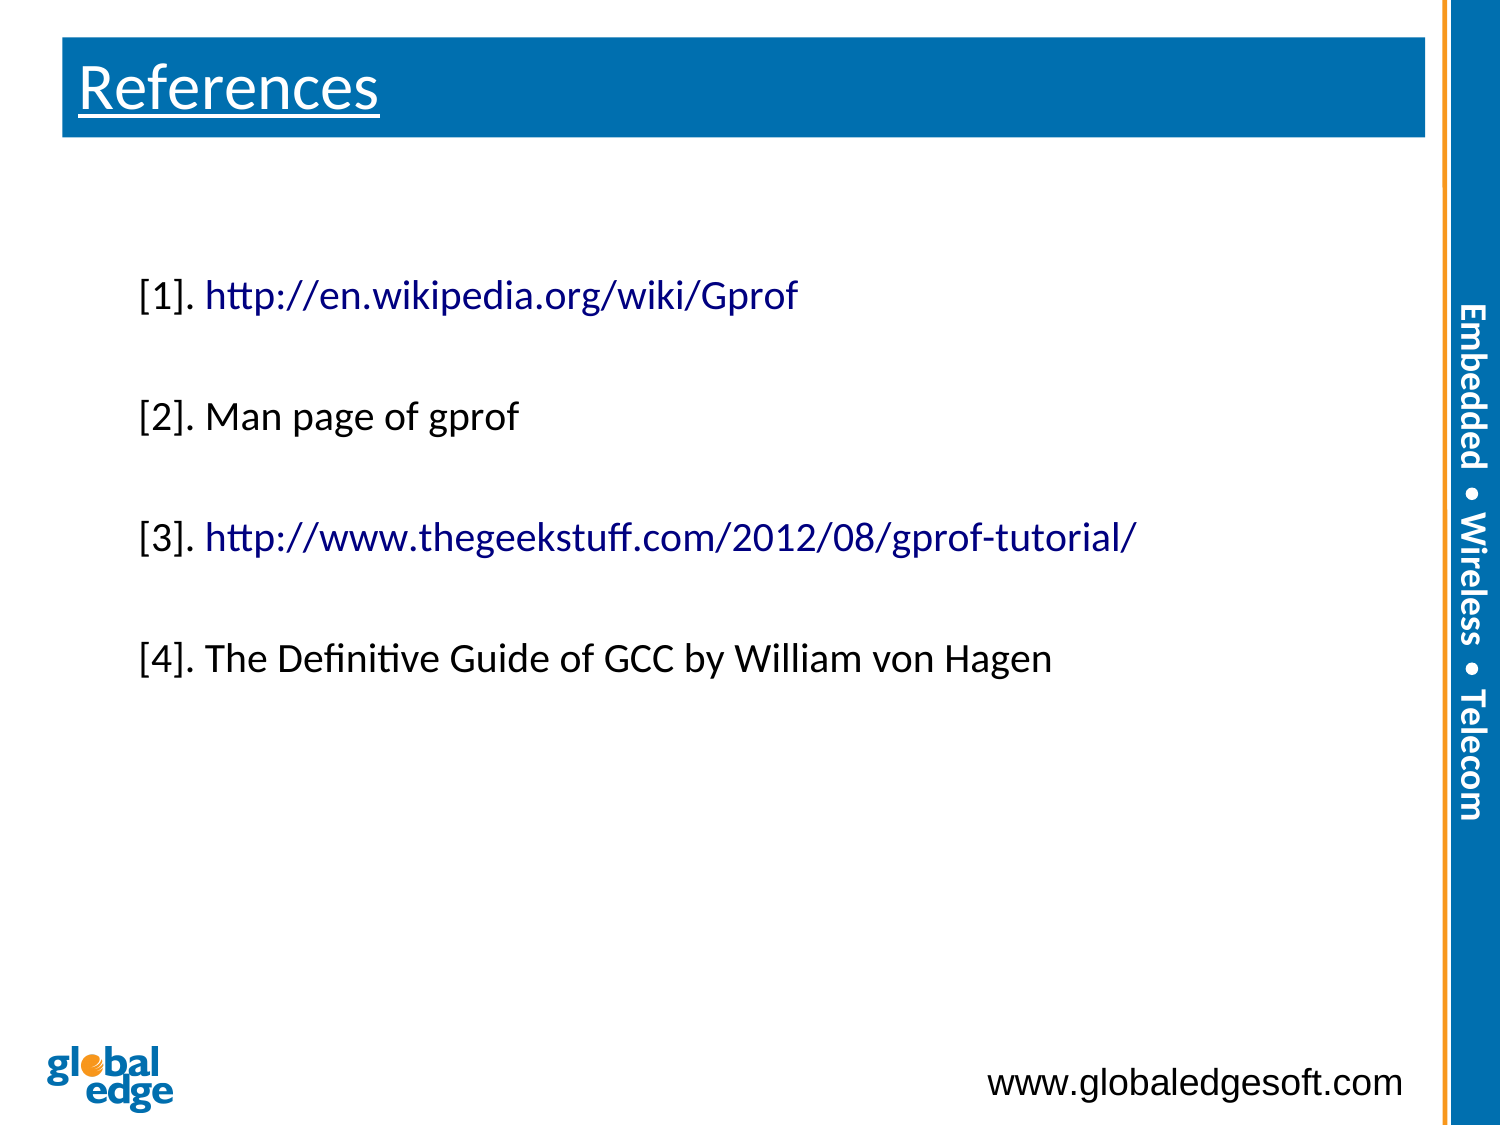

# References
 [1]. http://en.wikipedia.org/wiki/Gprof
 [2]. Man page of gprof
 [3]. http://www.thegeekstuff.com/2012/08/gprof-tutorial/
 [4]. The Definitive Guide of GCC by William von Hagen